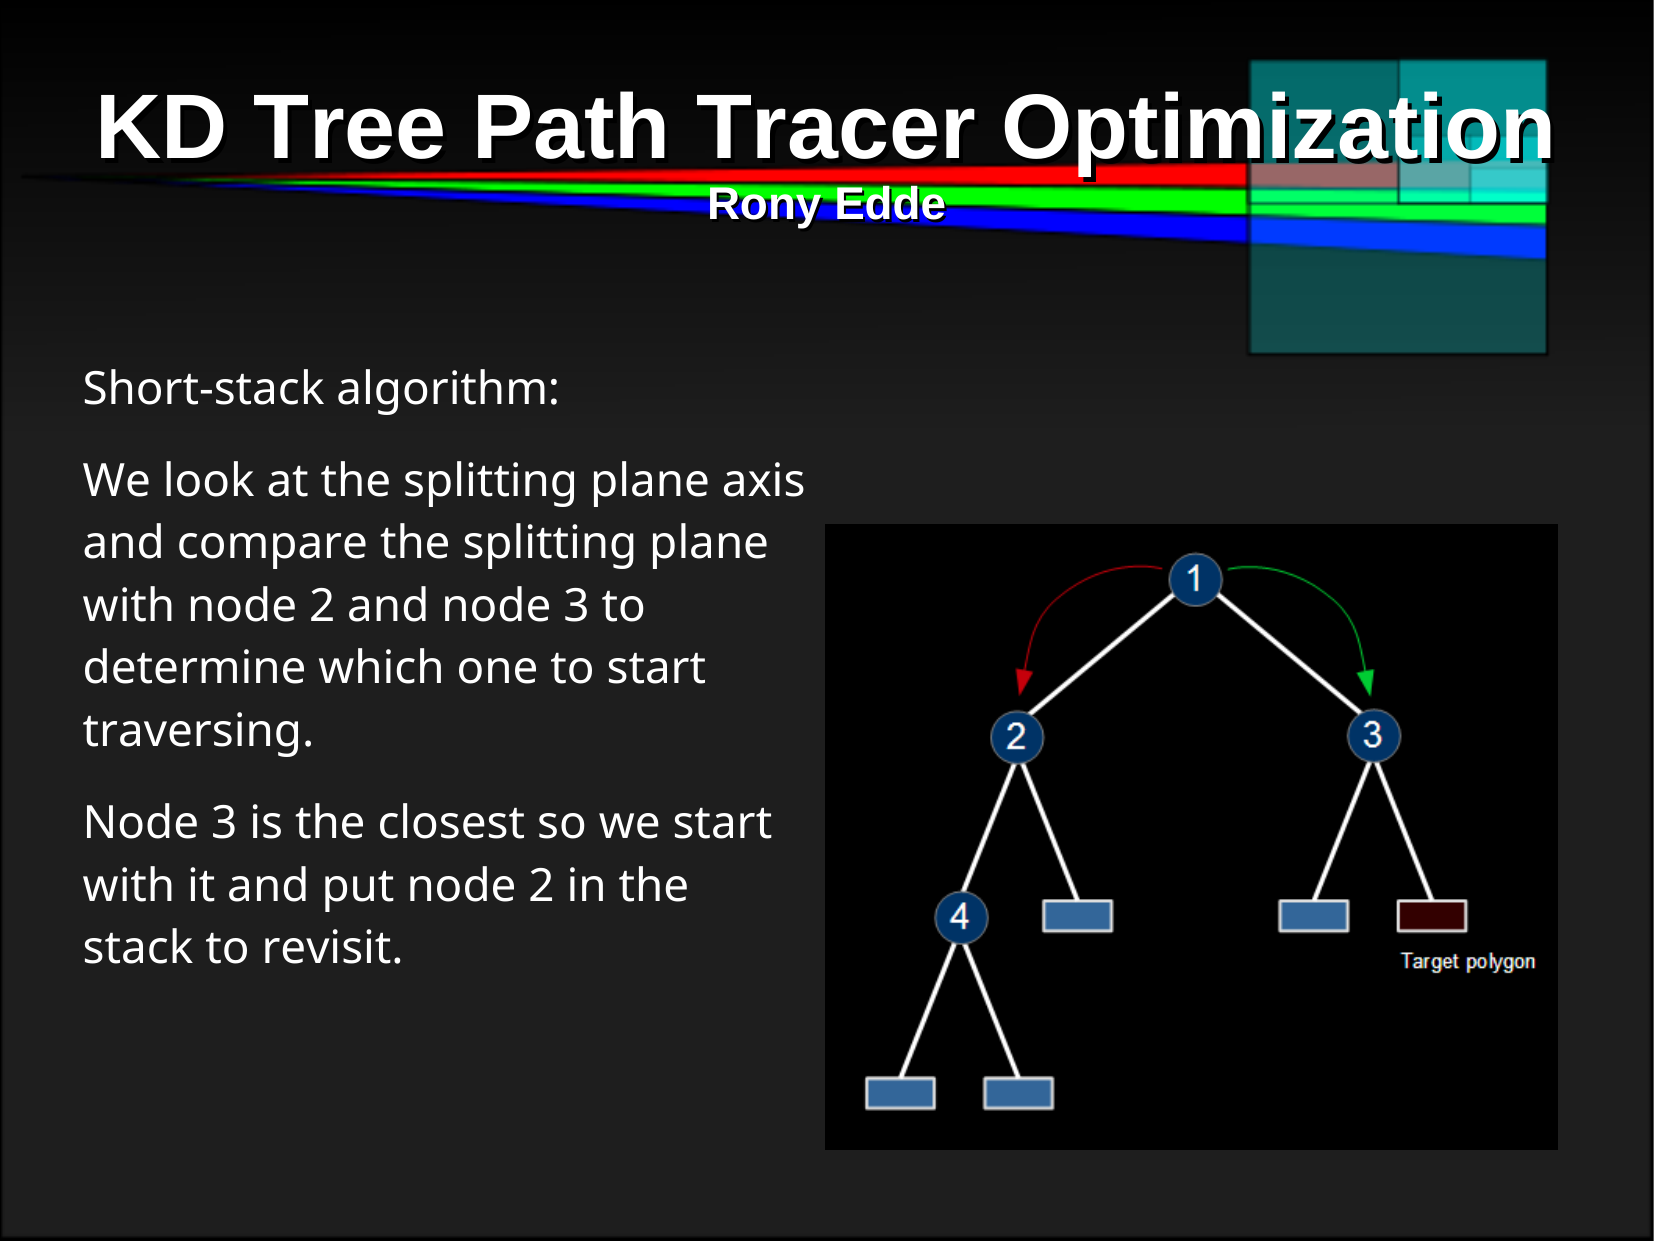

KD Tree Path Tracer Optimization
Rony Edde
# Short-stack algorithm:
We look at the splitting plane axis and compare the splitting plane with node 2 and node 3 to determine which one to start traversing.
Node 3 is the closest so we start with it and put node 2 in the stack to revisit.